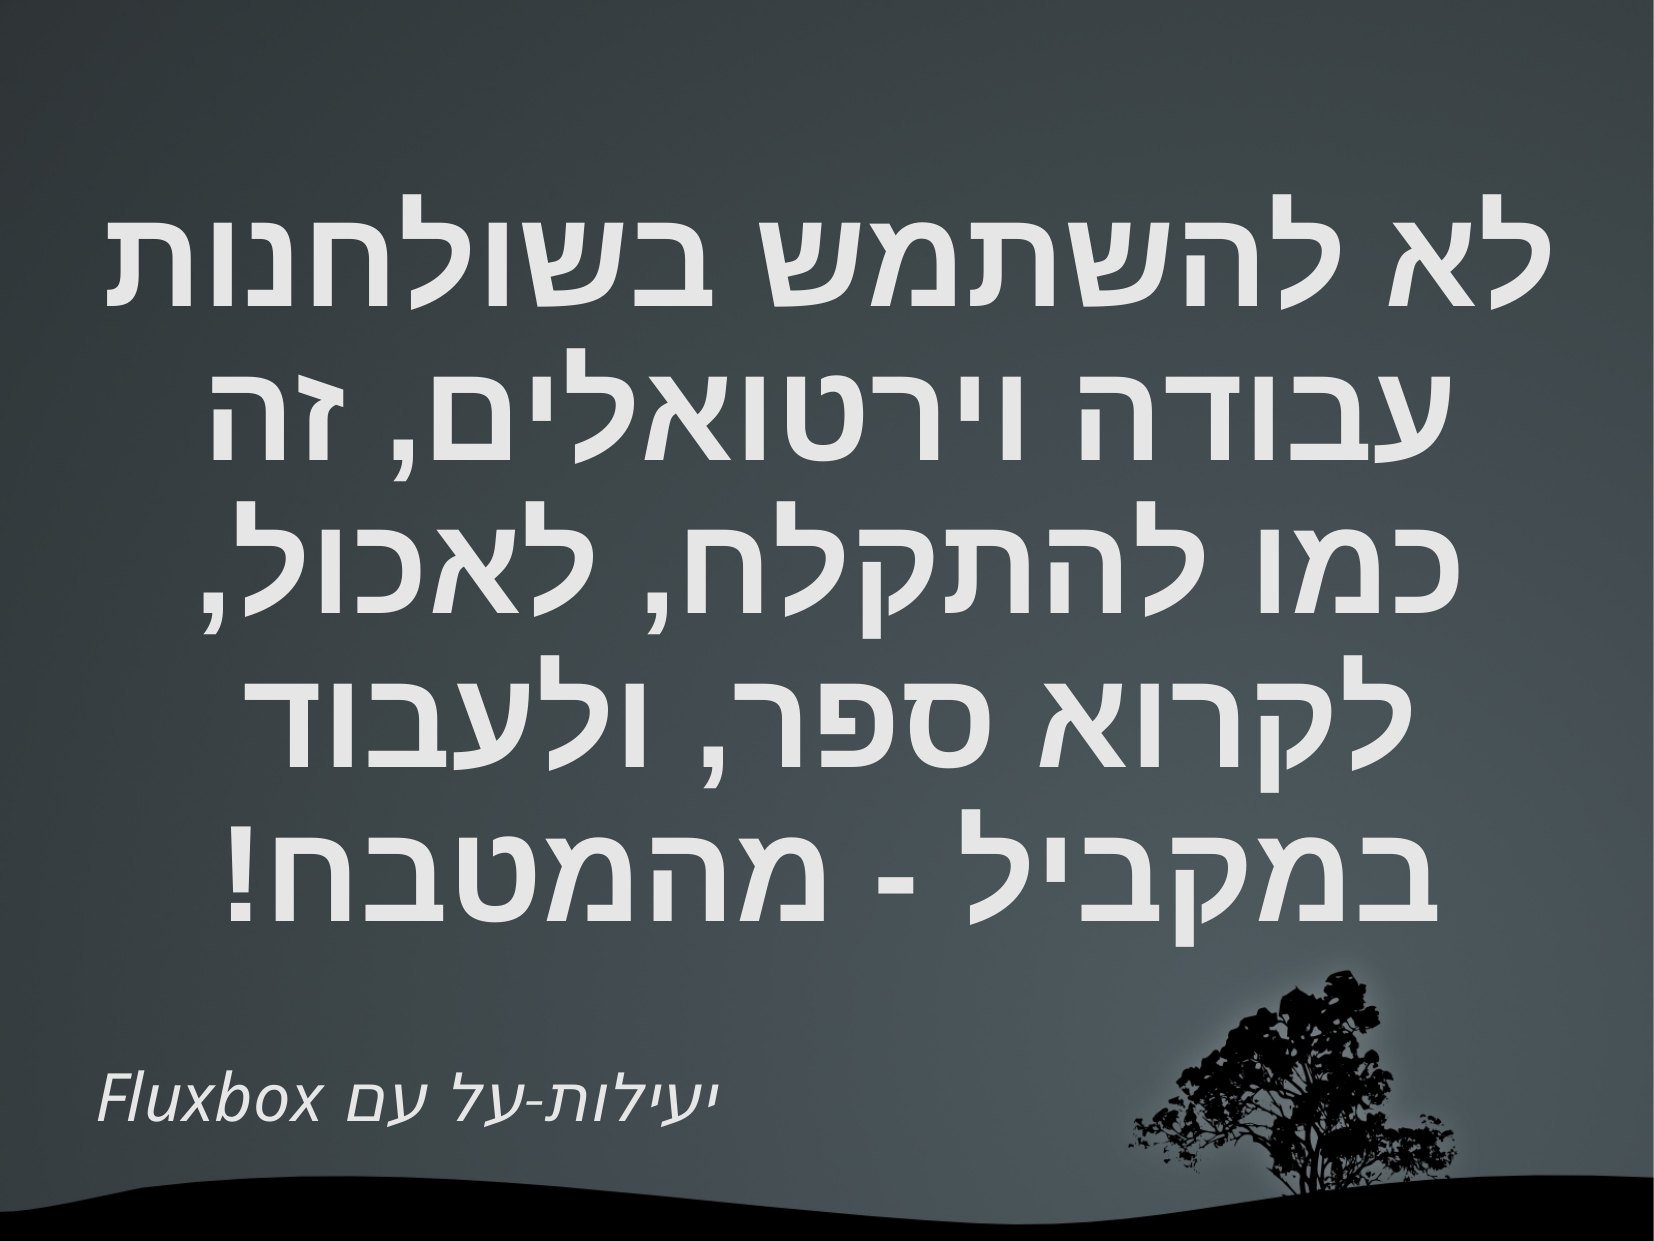

# לא להשתמש בשולחנות עבודה וירטואלים, זה כמו להתקלח, לאכול, לקרוא ספר, ולעבוד במקביל - מהמטבח!
יעילות-על עם Fluxbox